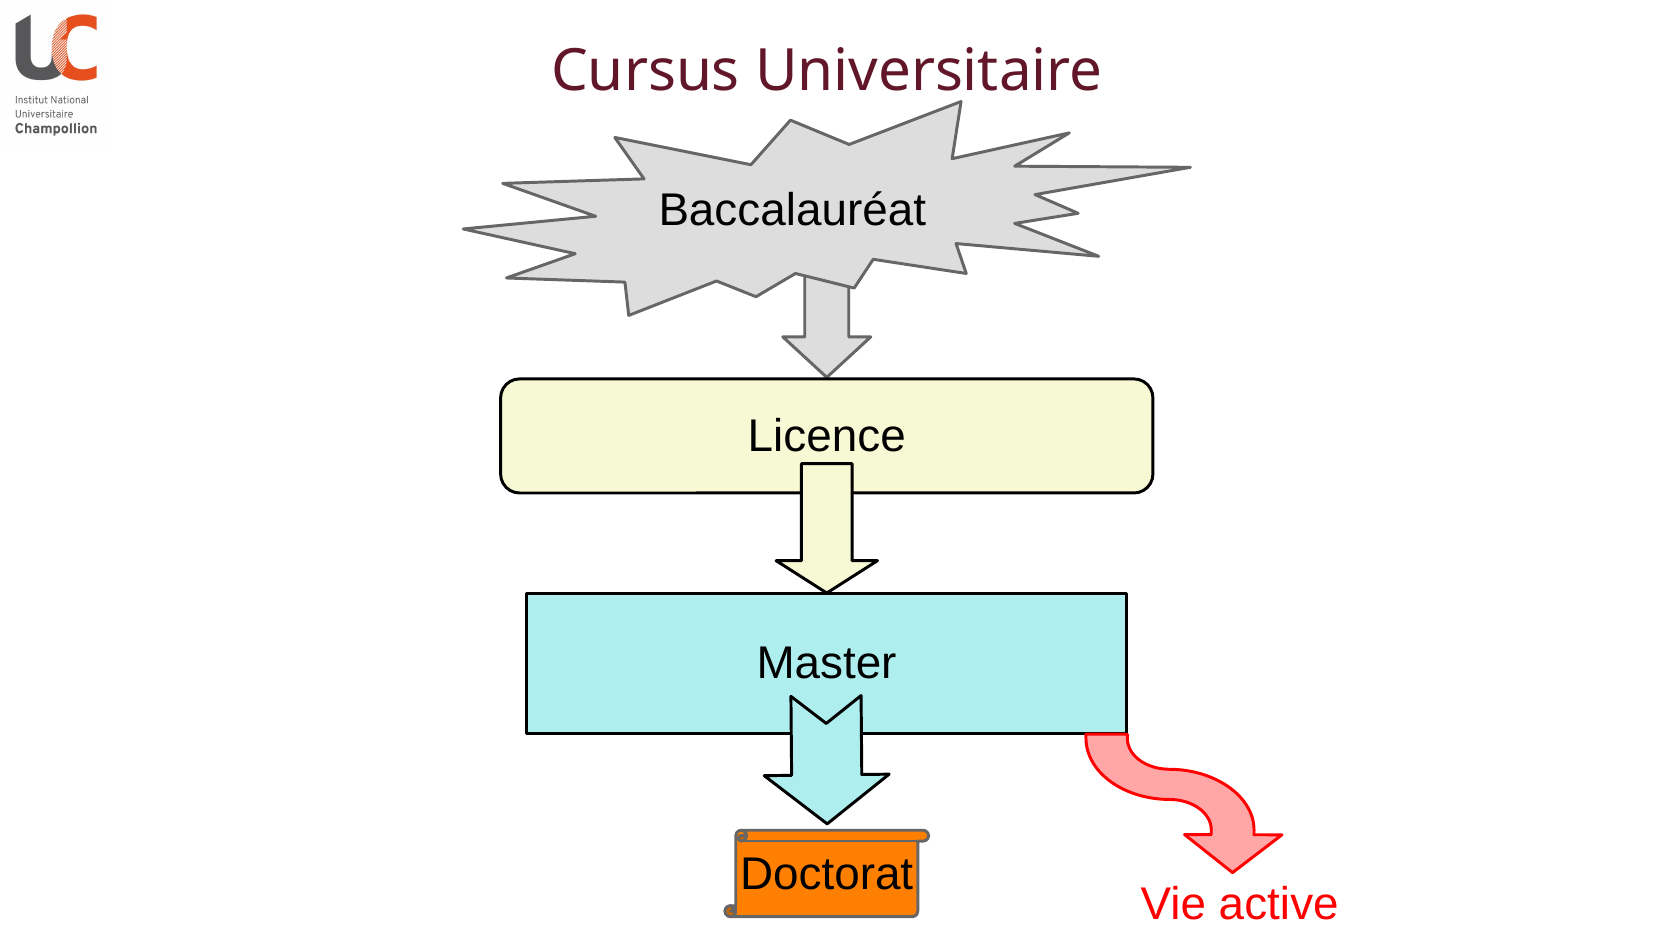

# Cursus Universitaire
Baccalauréat
Licence
Master
Doctorat
Vie active